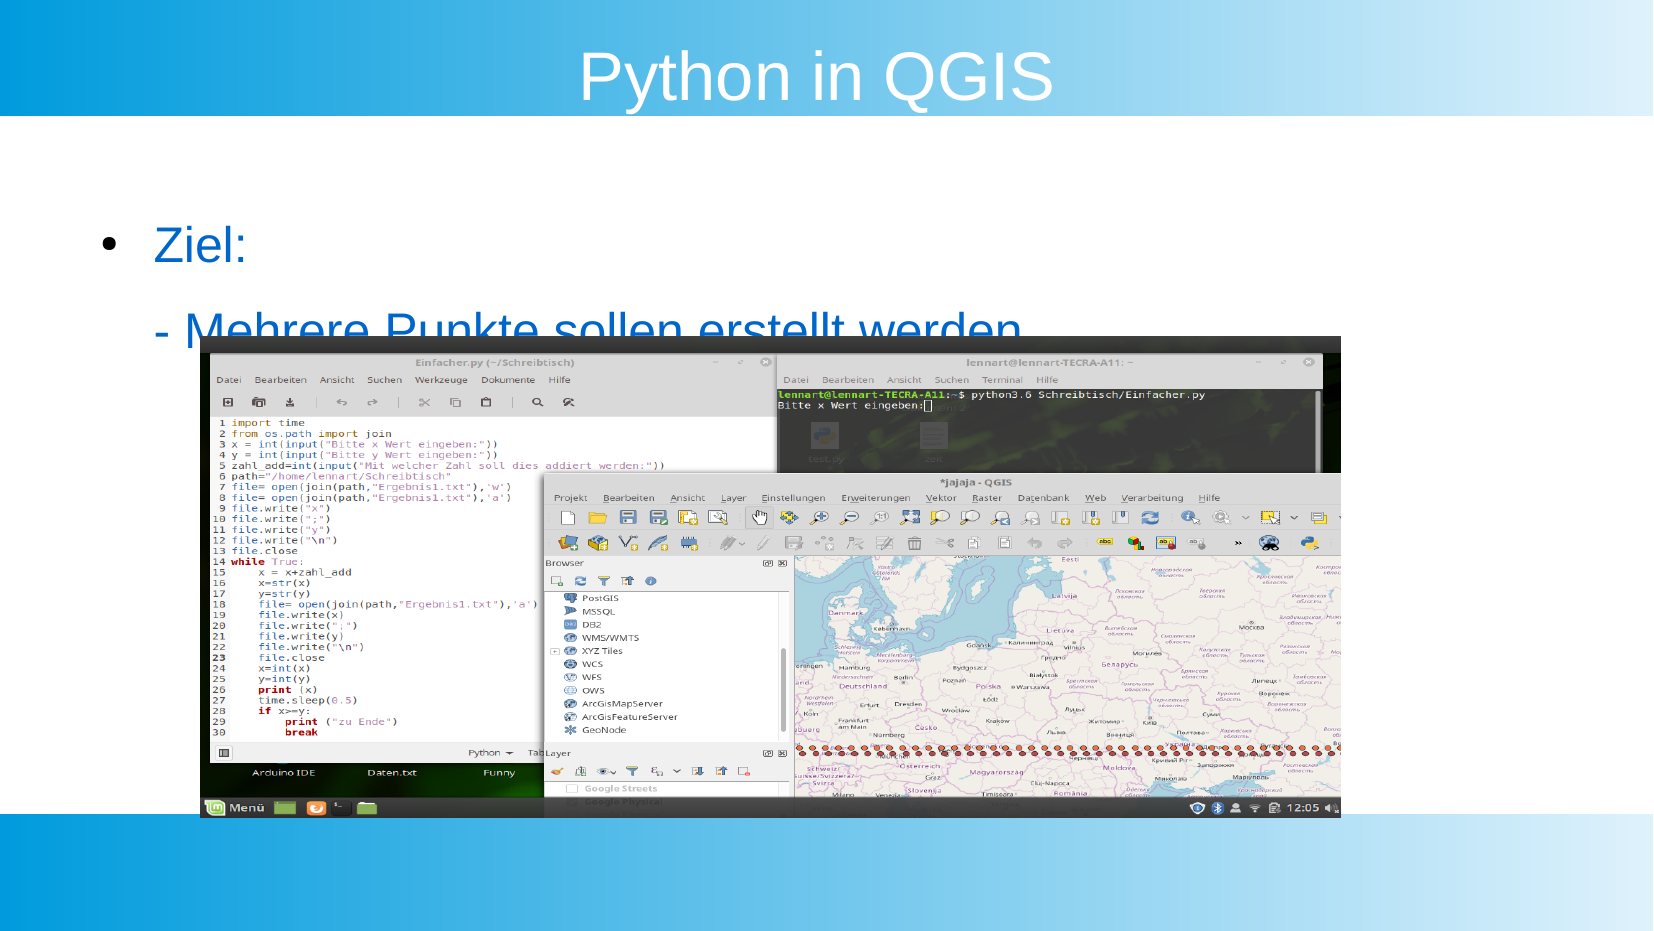

# Python in QGIS
Ziel:
- Mehrere Punkte sollen erstellt werden